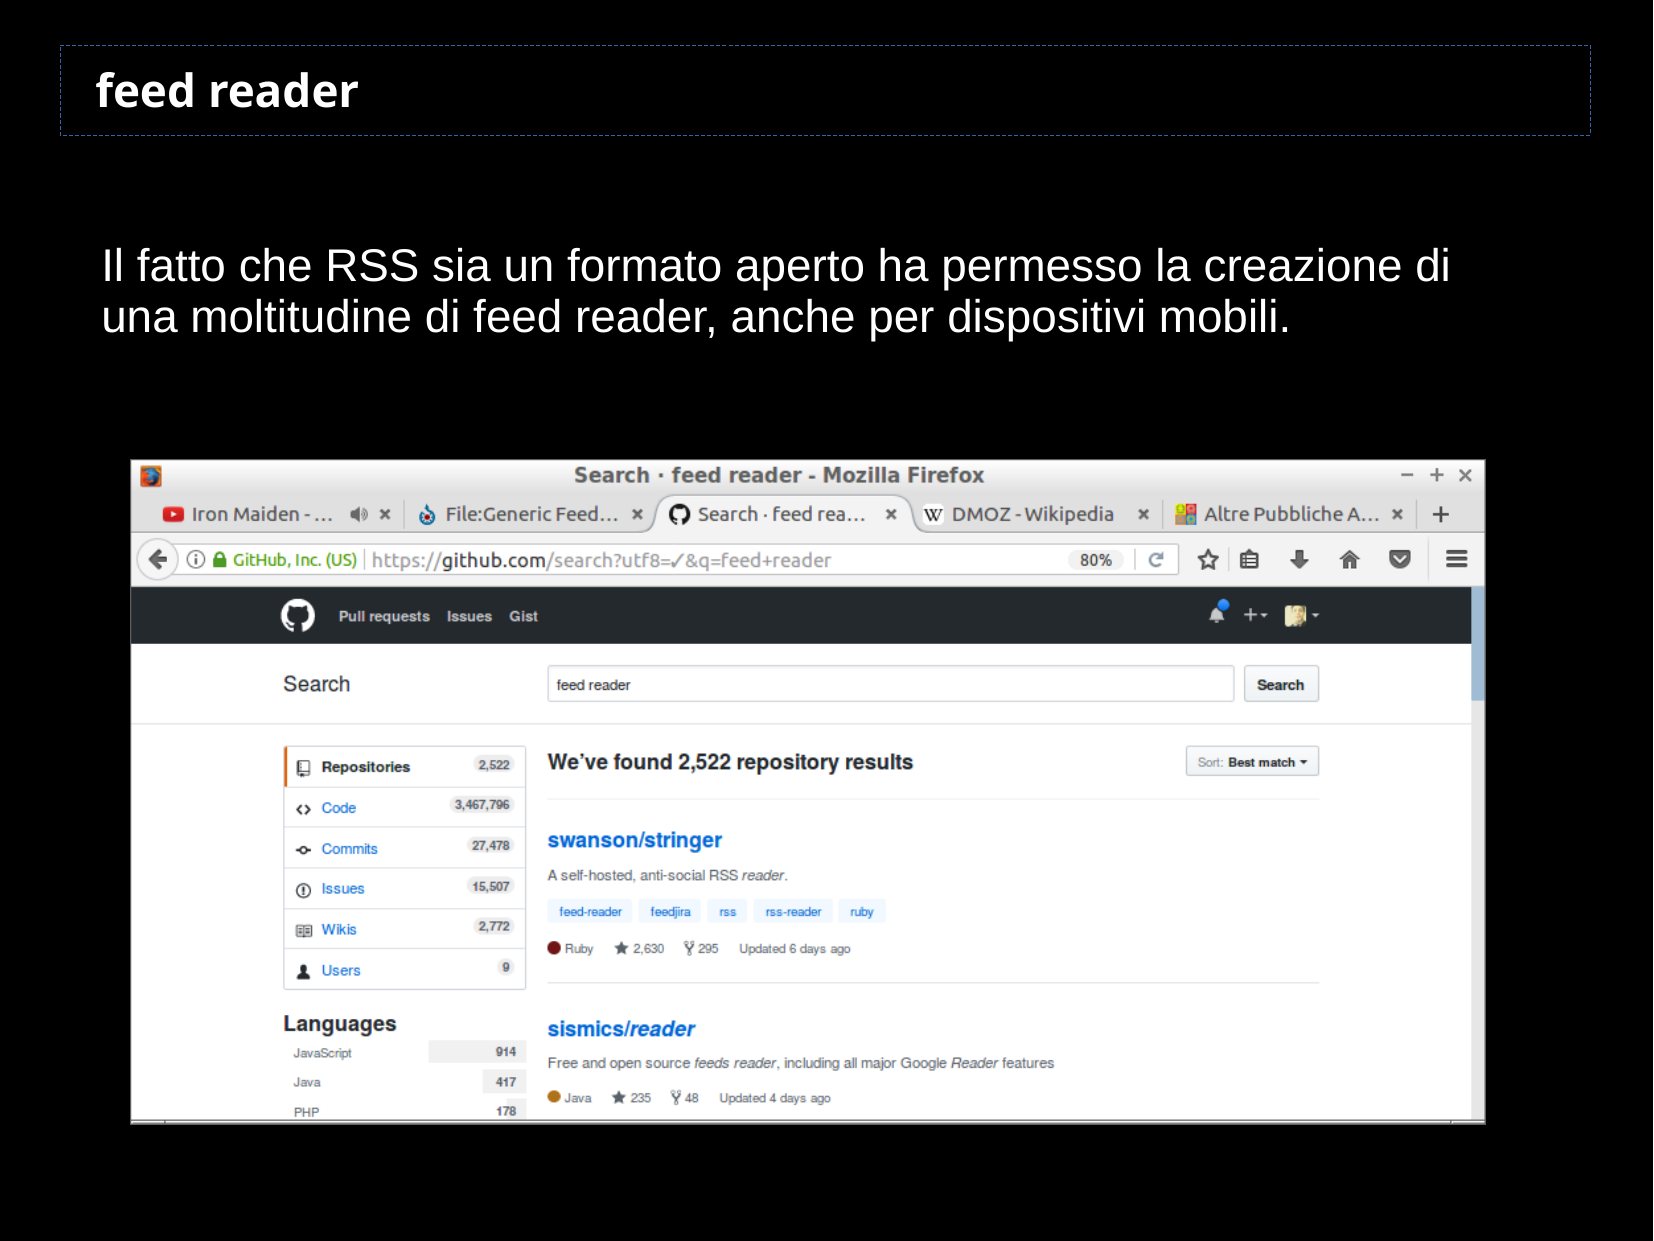

# feed reader
Il fatto che RSS sia un formato aperto ha permesso la creazione di una moltitudine di feed reader, anche per dispositivi mobili.